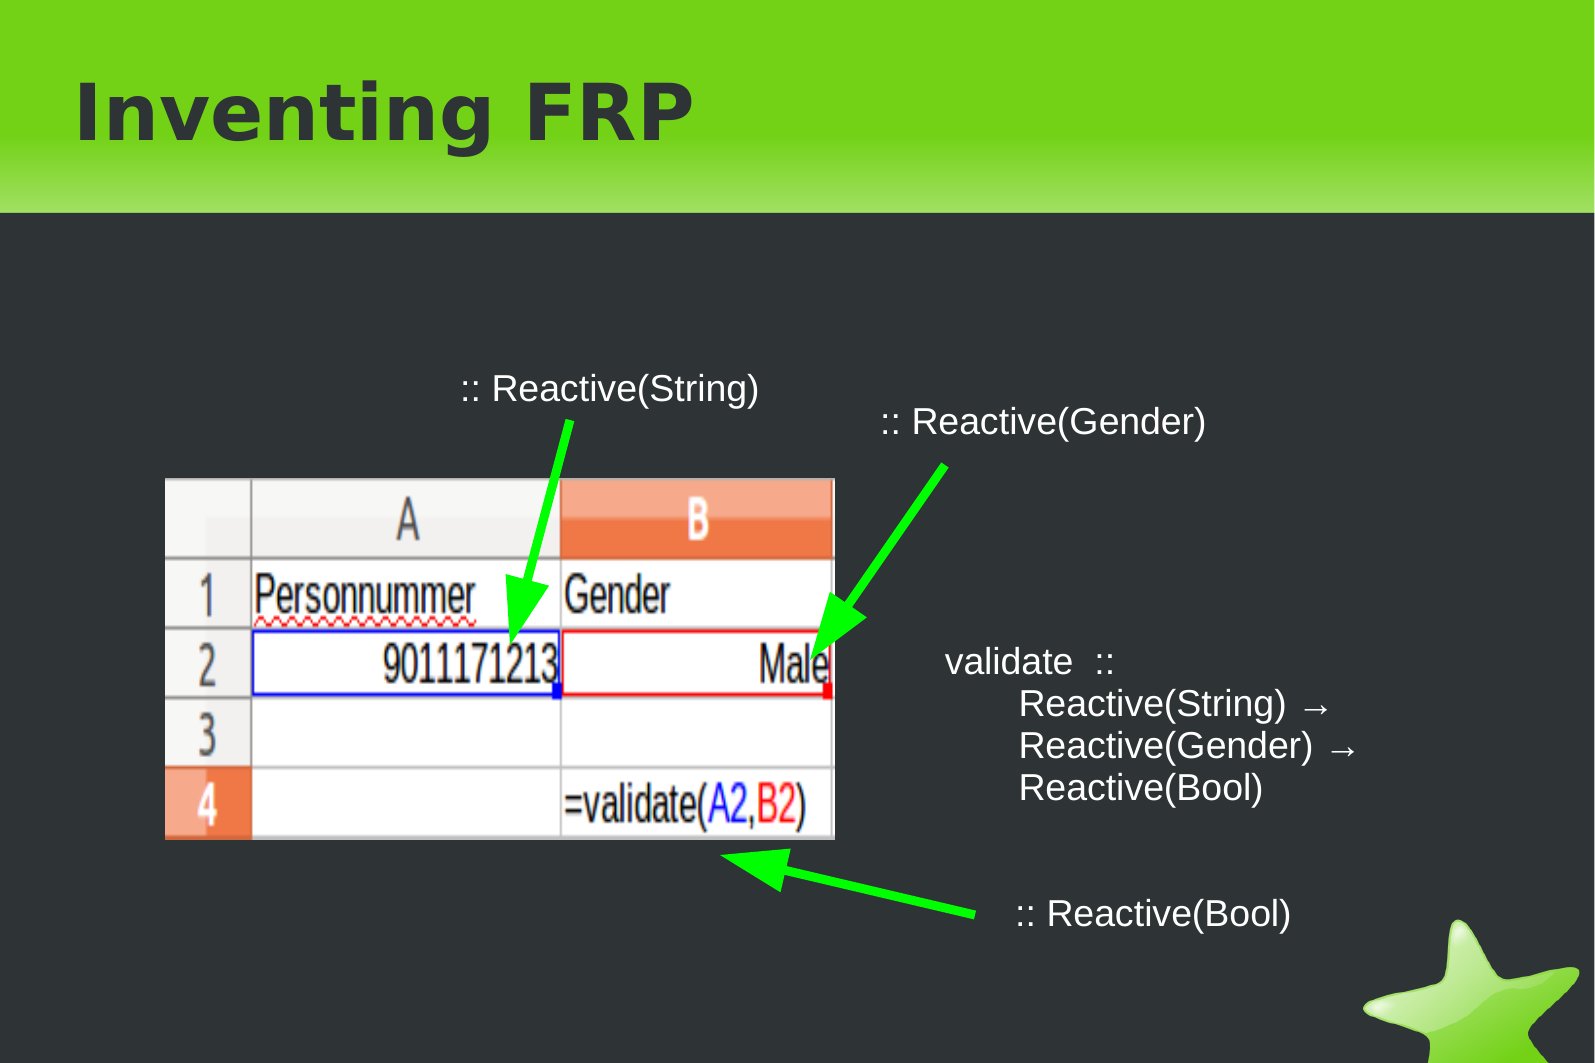

# Inventing FRP
 :: Reactive(String)
 :: Reactive(Gender)
validate ::
	Reactive(String) →
	Reactive(Gender) →
	Reactive(Bool)
 :: Reactive(Bool)